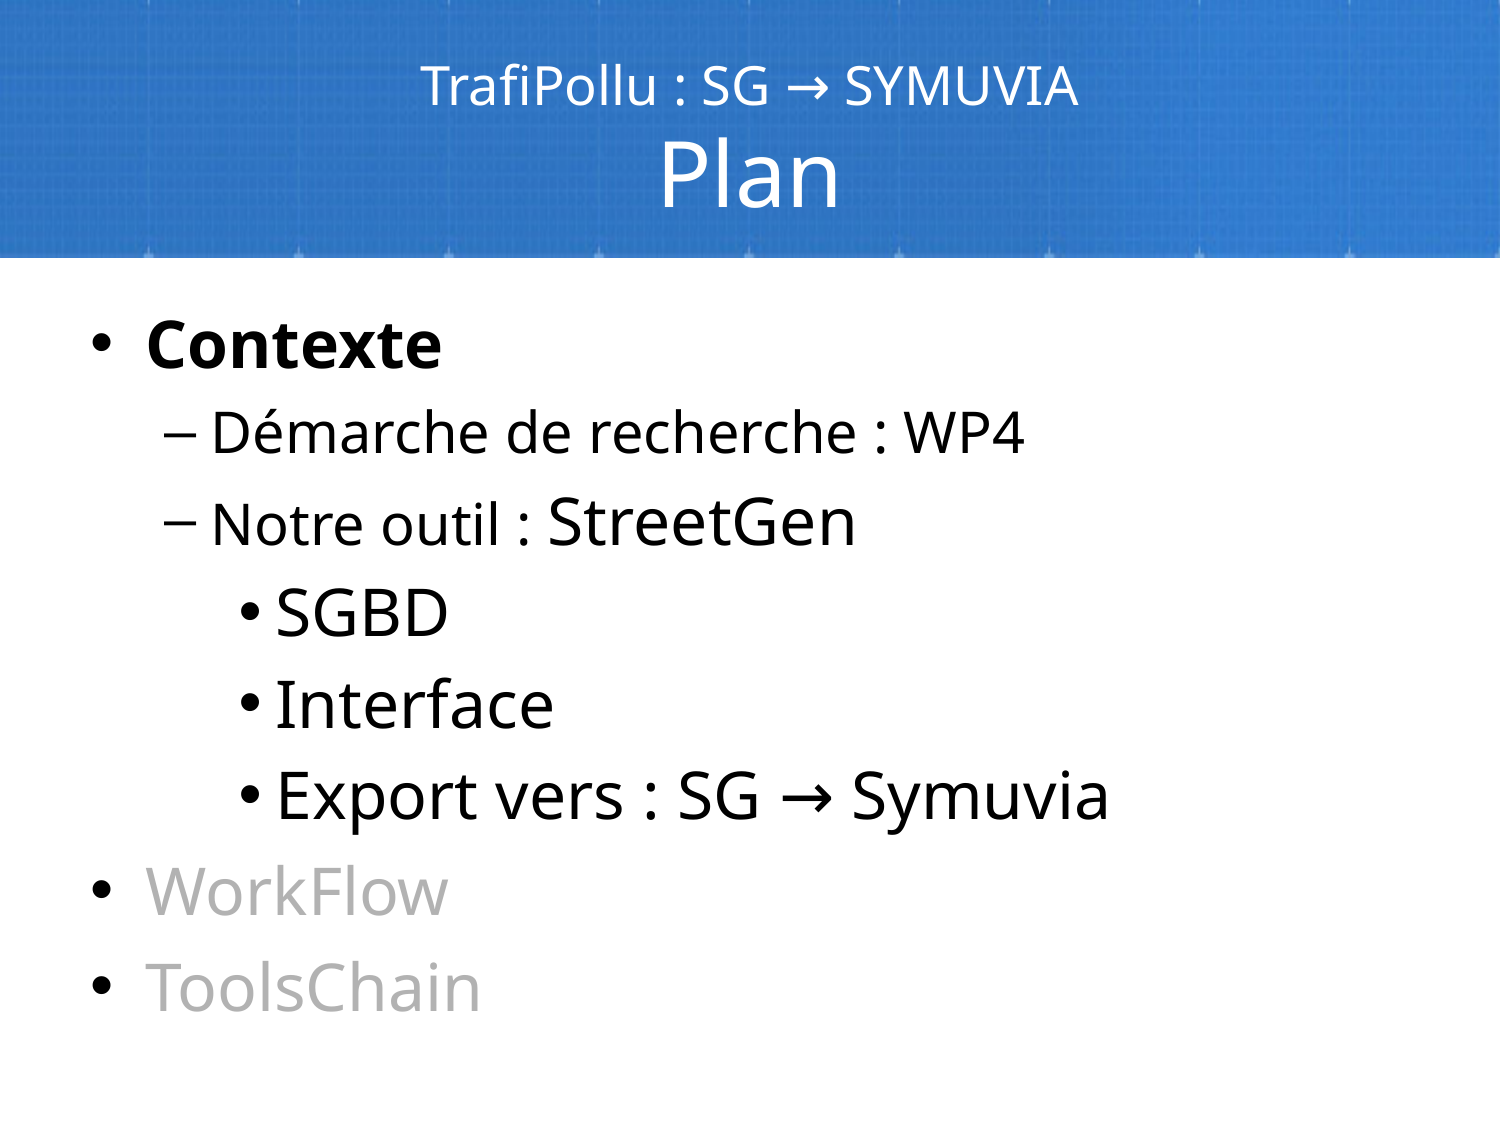

# TrafiPollu : SG → SYMUVIA Plan
Contexte
Démarche de recherche : WP4
Notre outil : StreetGen
SGBD
Interface
Export vers : SG → Symuvia
WorkFlow
ToolsChain